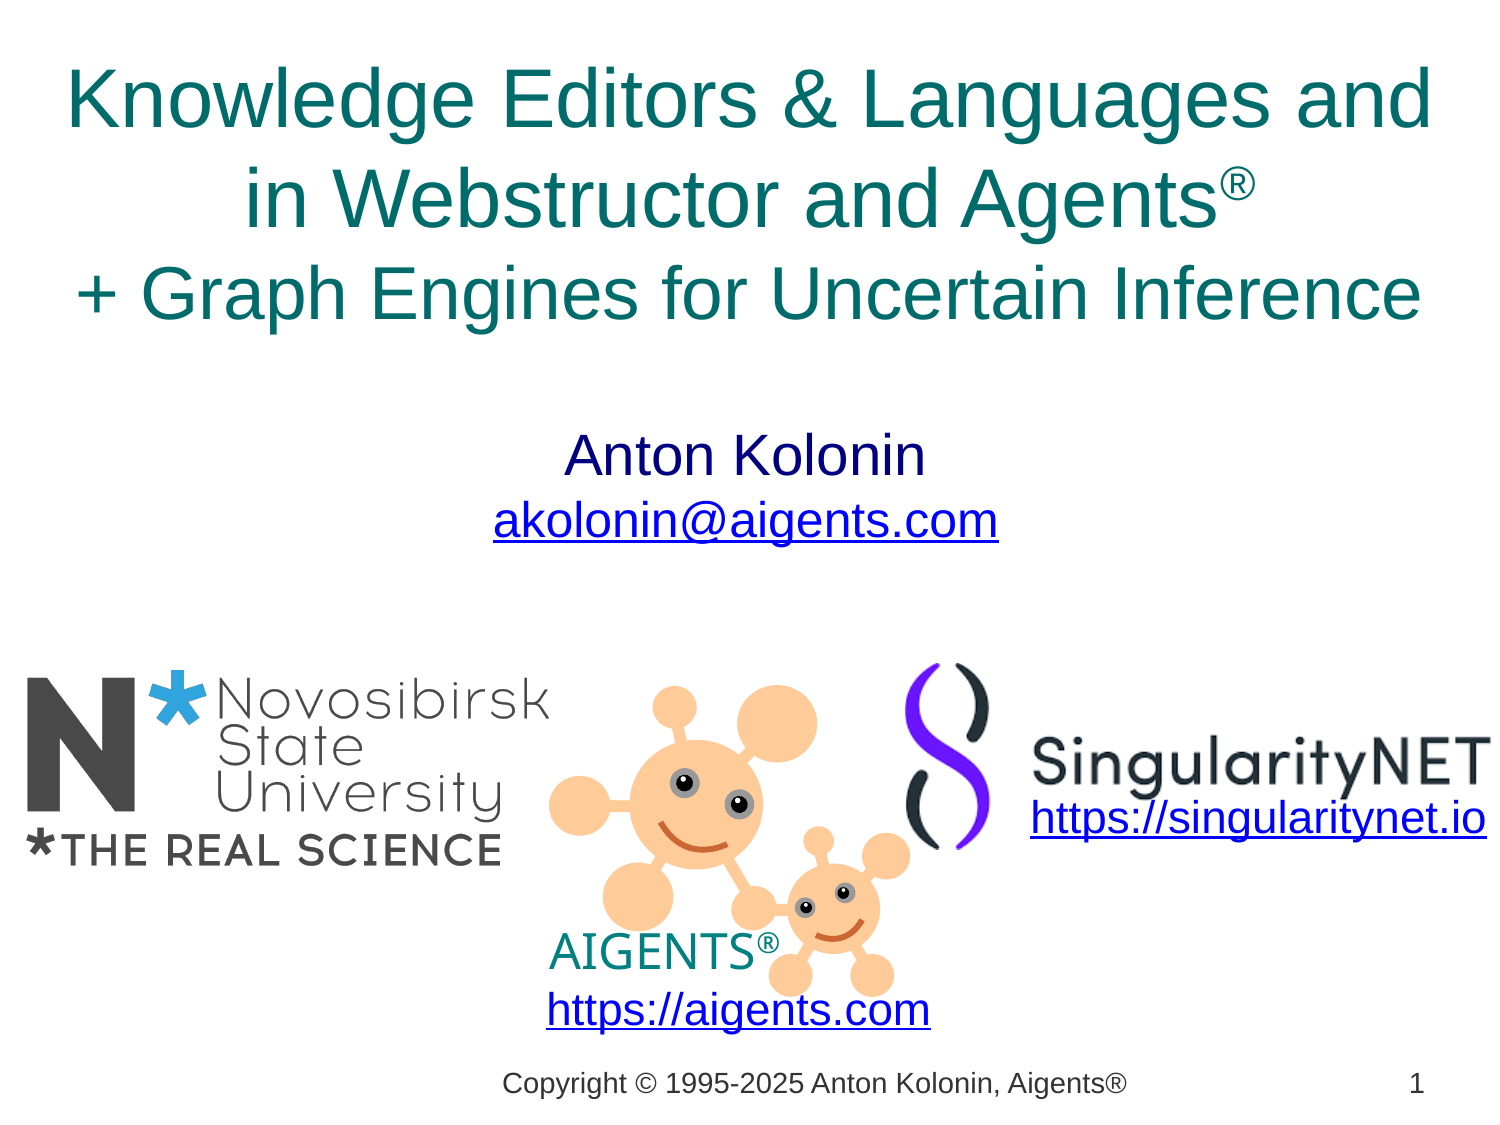

Knowledge Editors & Languages and
in Webstructor and Agents®
+ Graph Engines for Uncertain Inference
Anton Kolonin
akolonin@aigents.com
AIGENTS®
https://singularitynet.io
https://aigents.com
Copyright © 1995-2025 Anton Kolonin, Aigents®
1